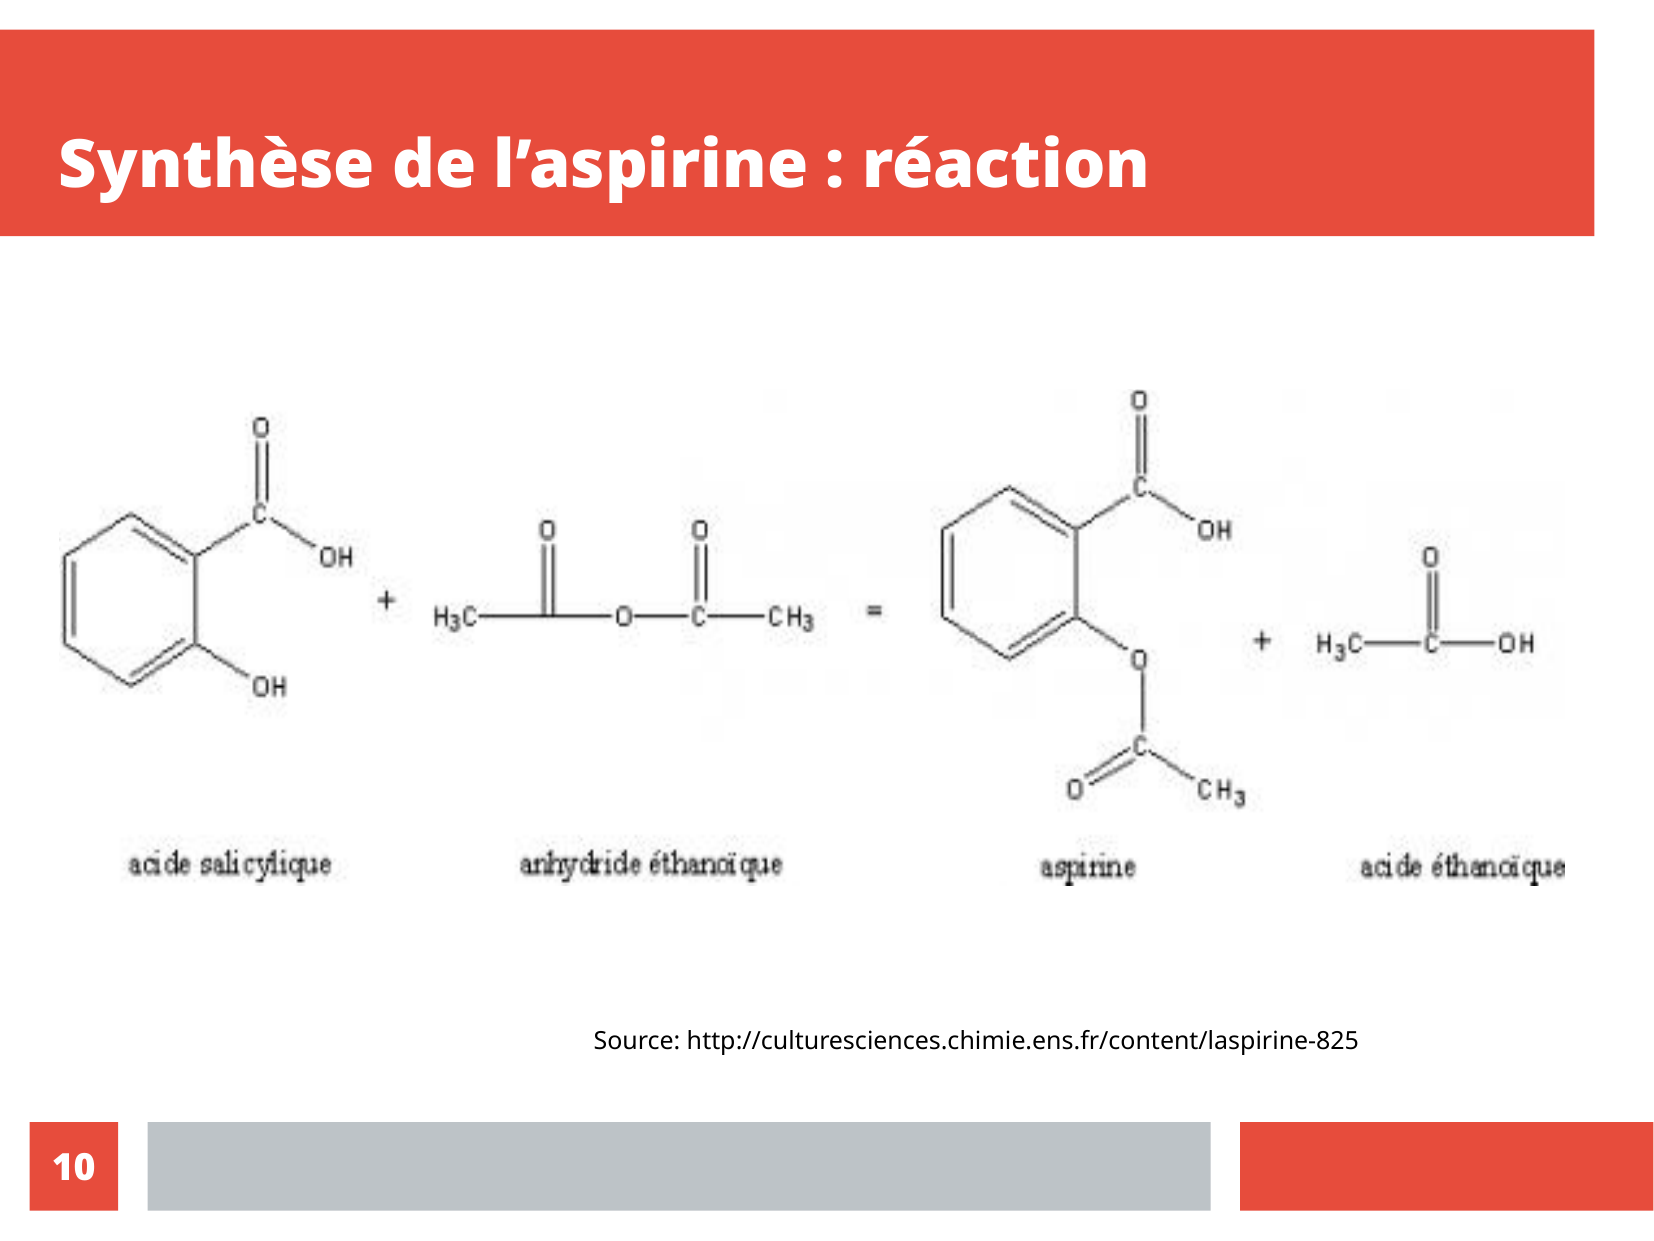

# Synthèse de l’aspirine : réaction
Source: http://culturesciences.chimie.ens.fr/content/laspirine-825
10